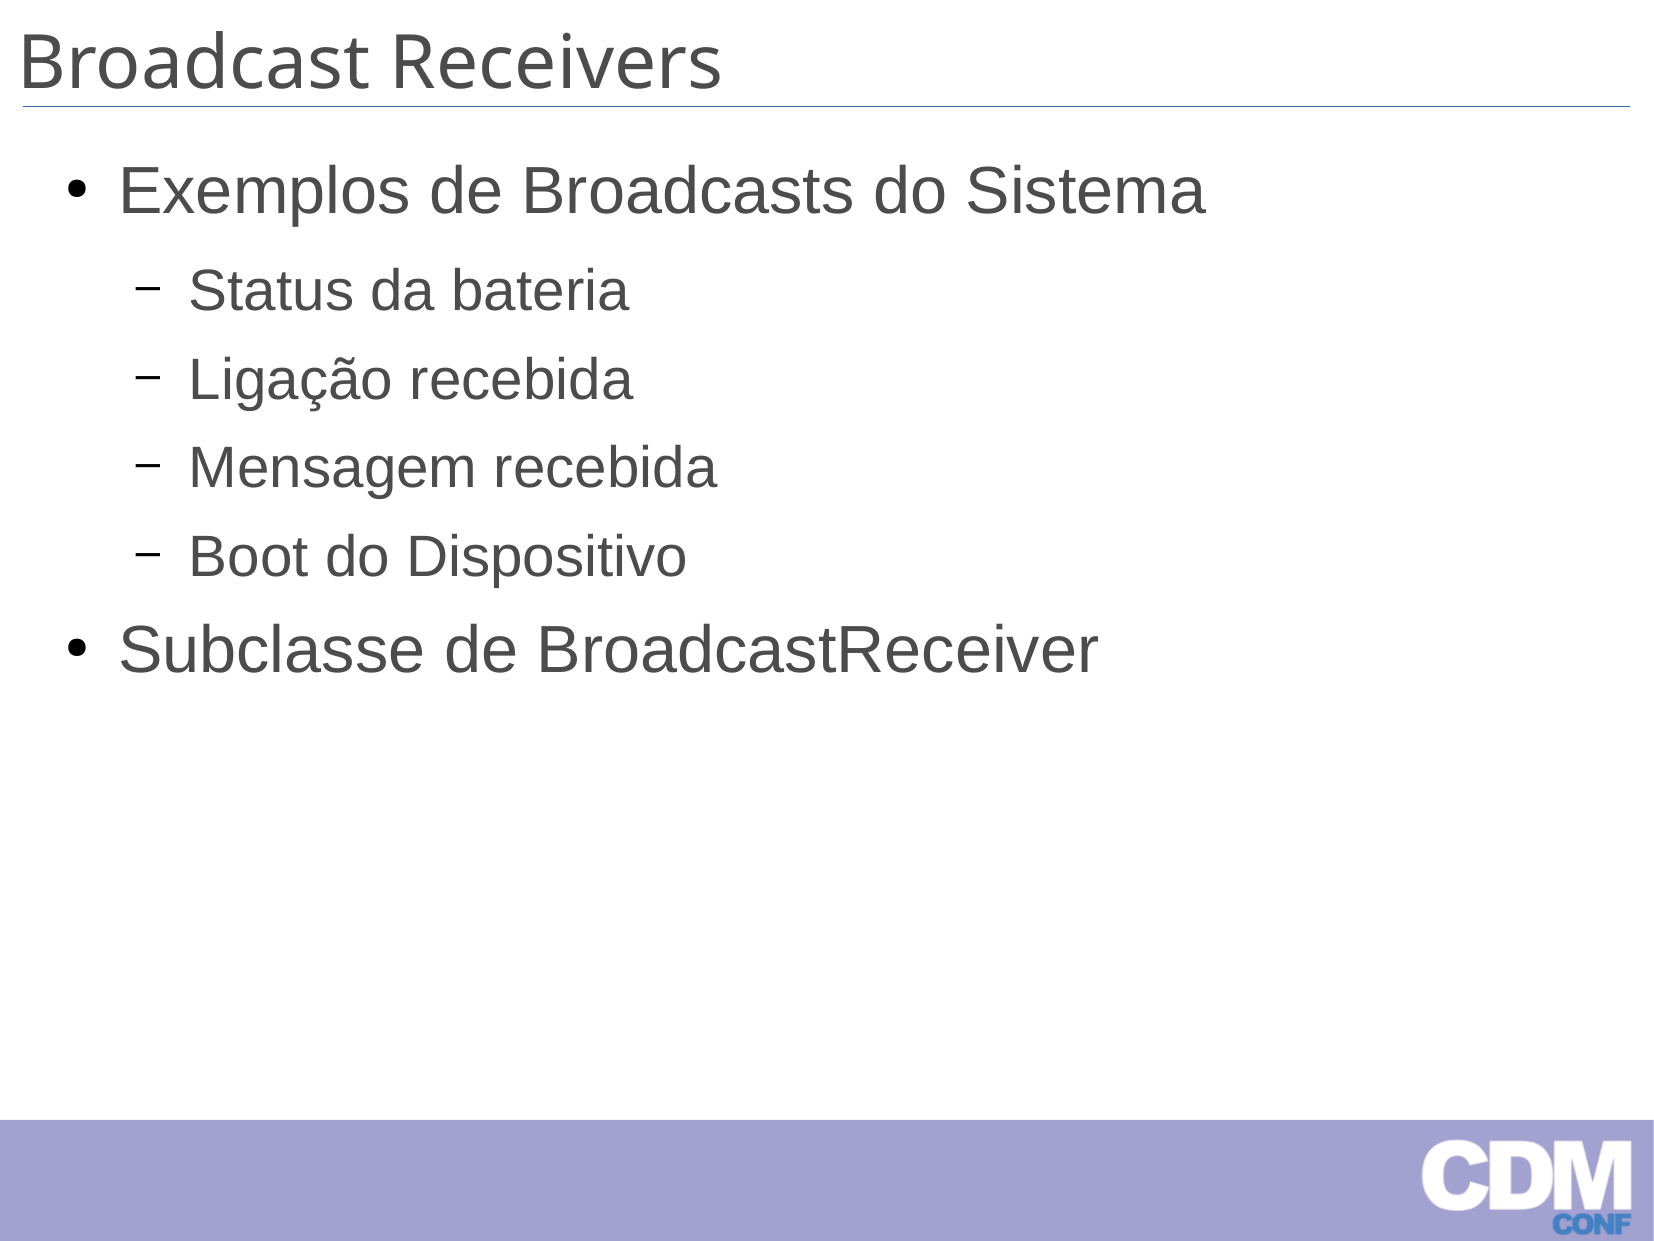

# Broadcast Receivers
Exemplos de Broadcasts do Sistema
Status da bateria
Ligação recebida
Mensagem recebida
Boot do Dispositivo
Subclasse de BroadcastReceiver